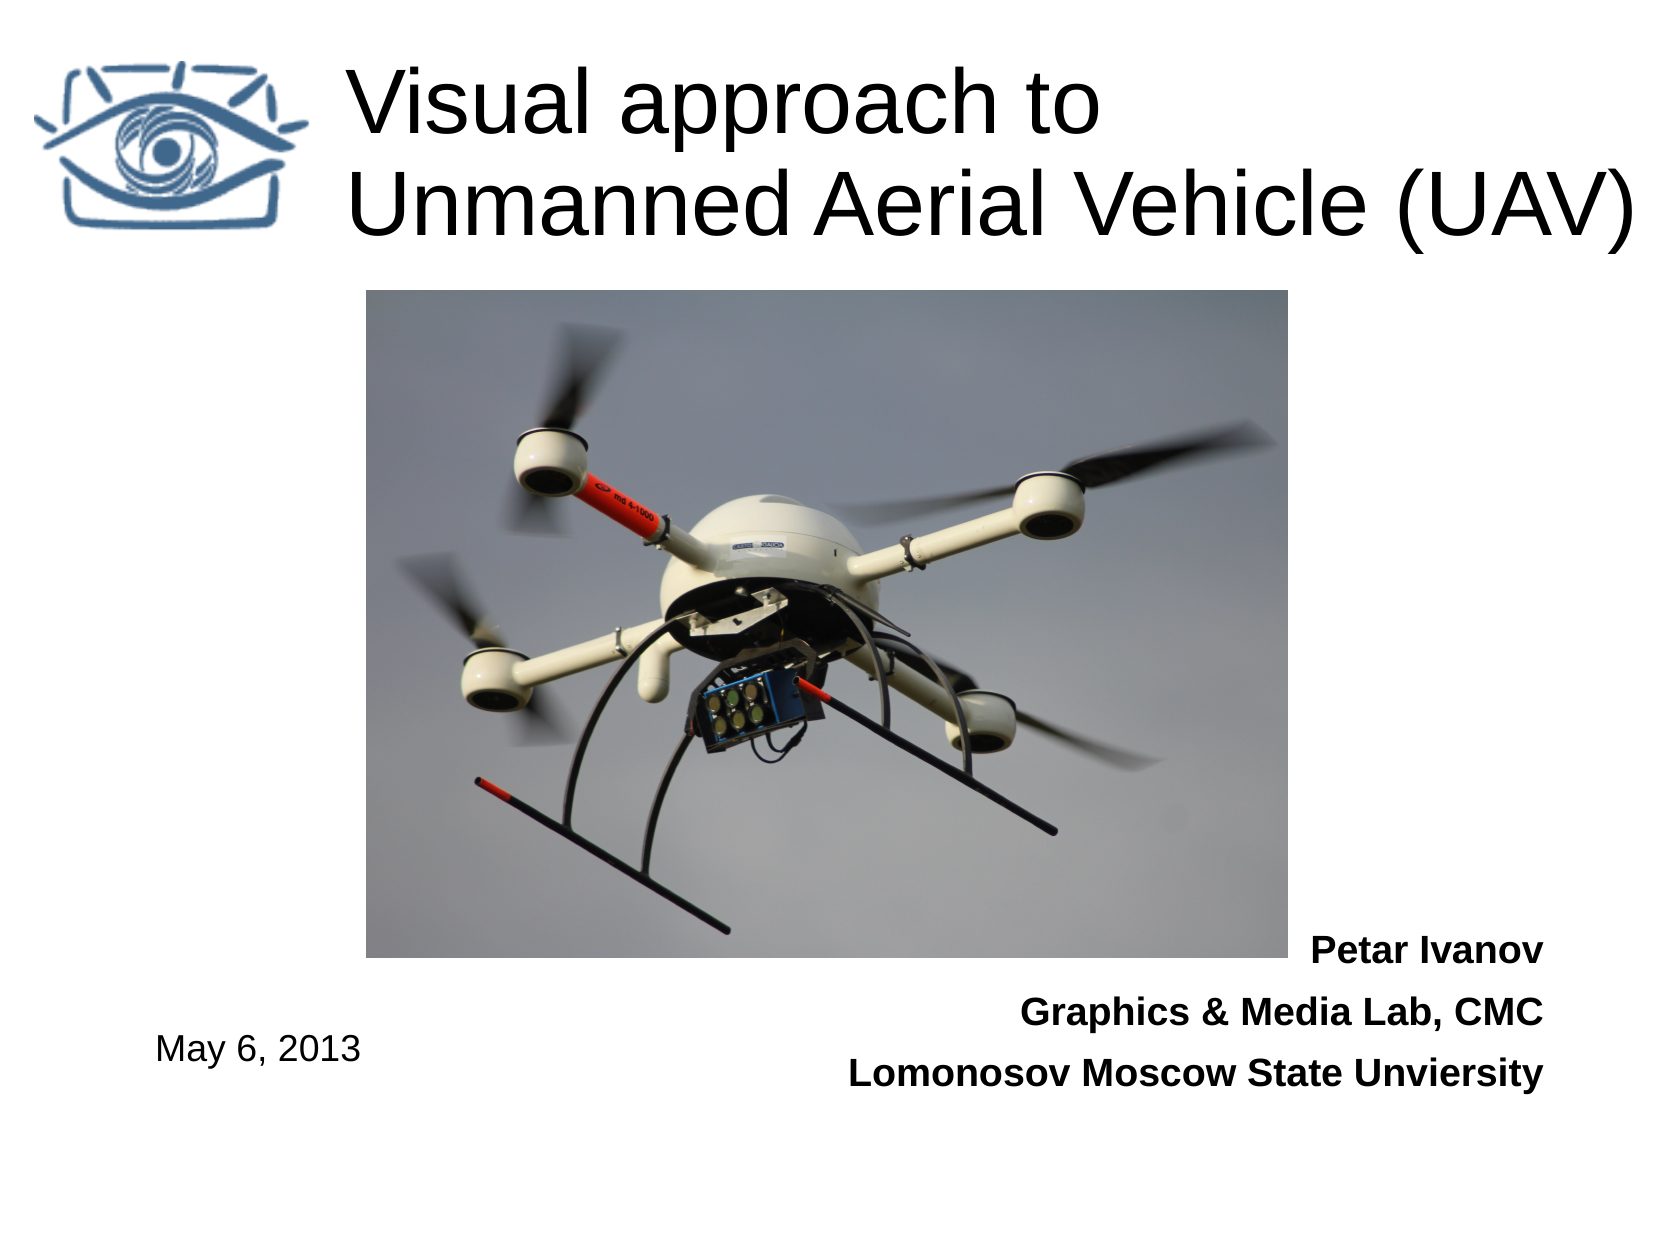

# Visual approach to Unmanned Aerial Vehicle (UAV)
Petar Ivanov
Graphics & Media Lab, CMC
Lomonosov Moscow State Unviersity
May 6, 2013